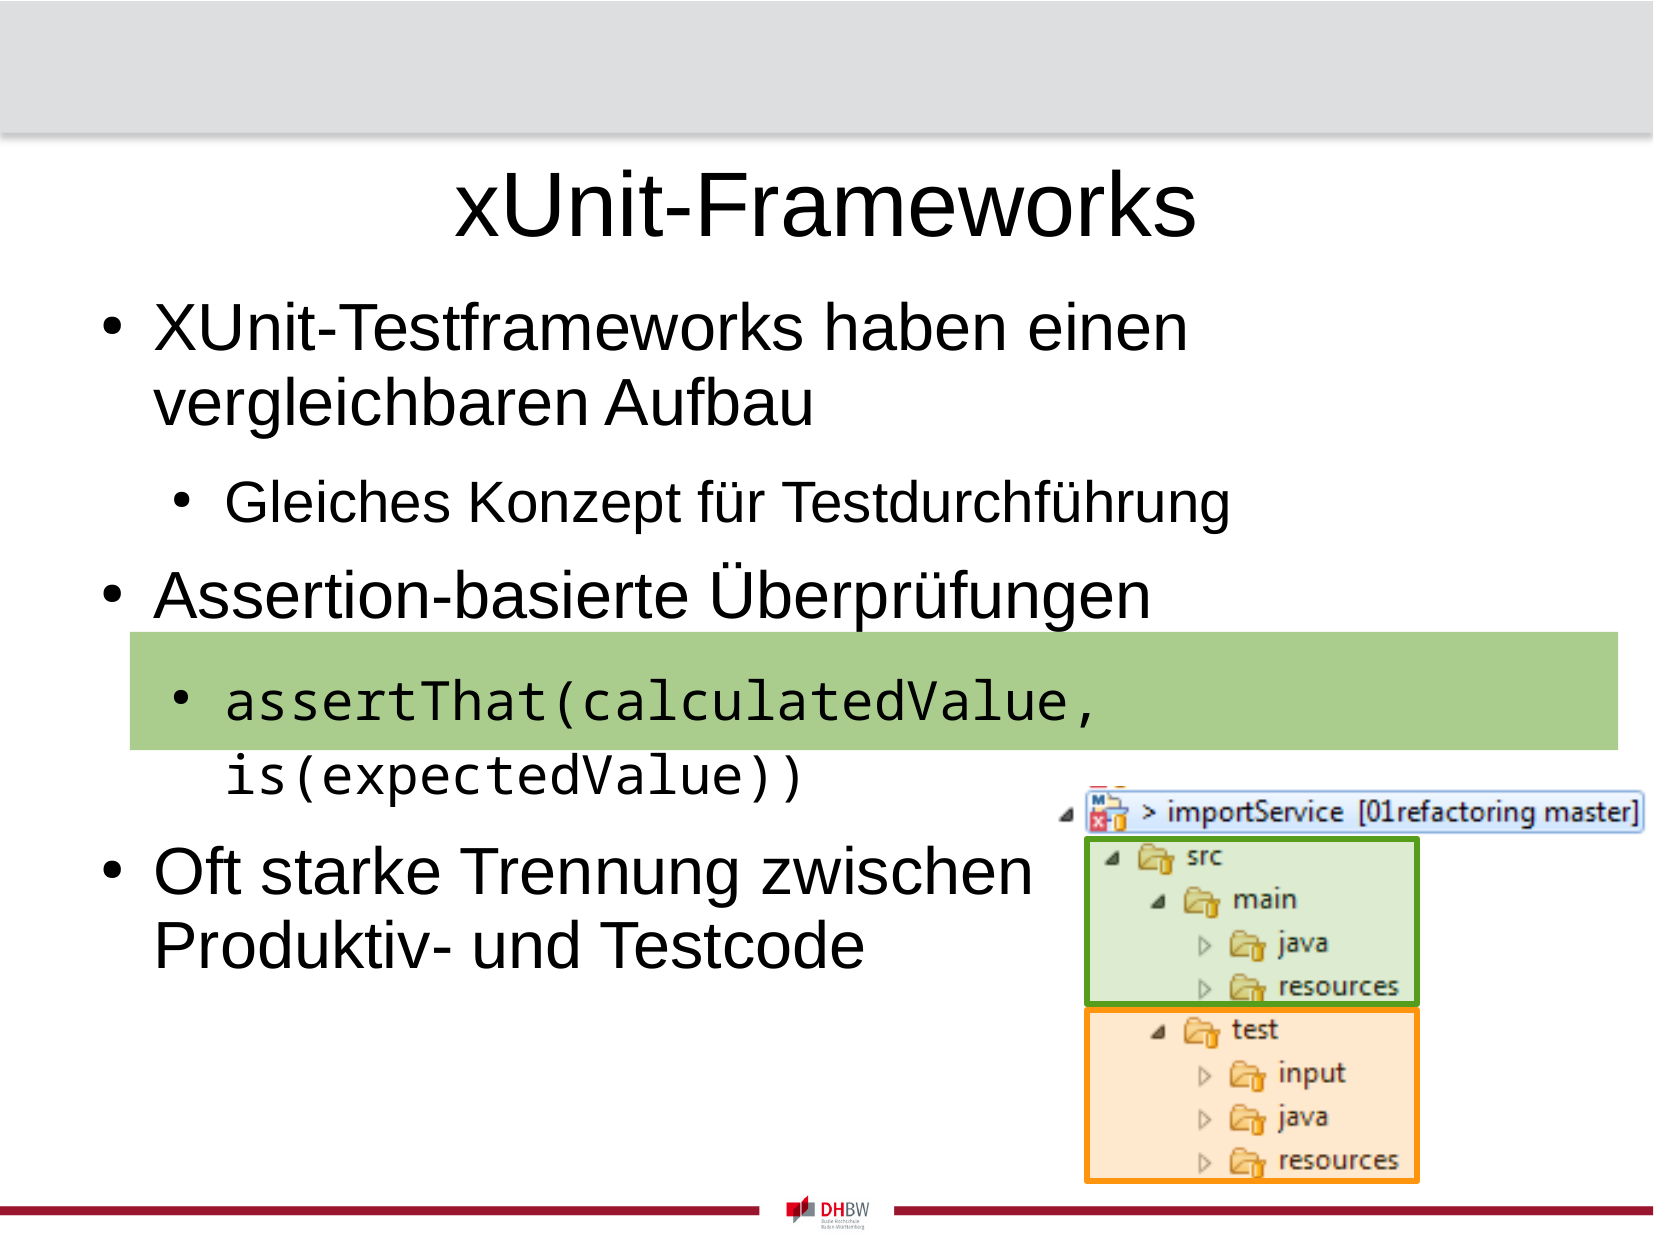

# xUnit-Frameworks
XUnit-Testframeworks haben einen vergleichbaren Aufbau
Gleiches Konzept für Testdurchführung
Assertion-basierte Überprüfungen
assertThat(calculatedValue, is(expectedValue))
Oft starke Trennung zwischen
Produktiv- und Testcode